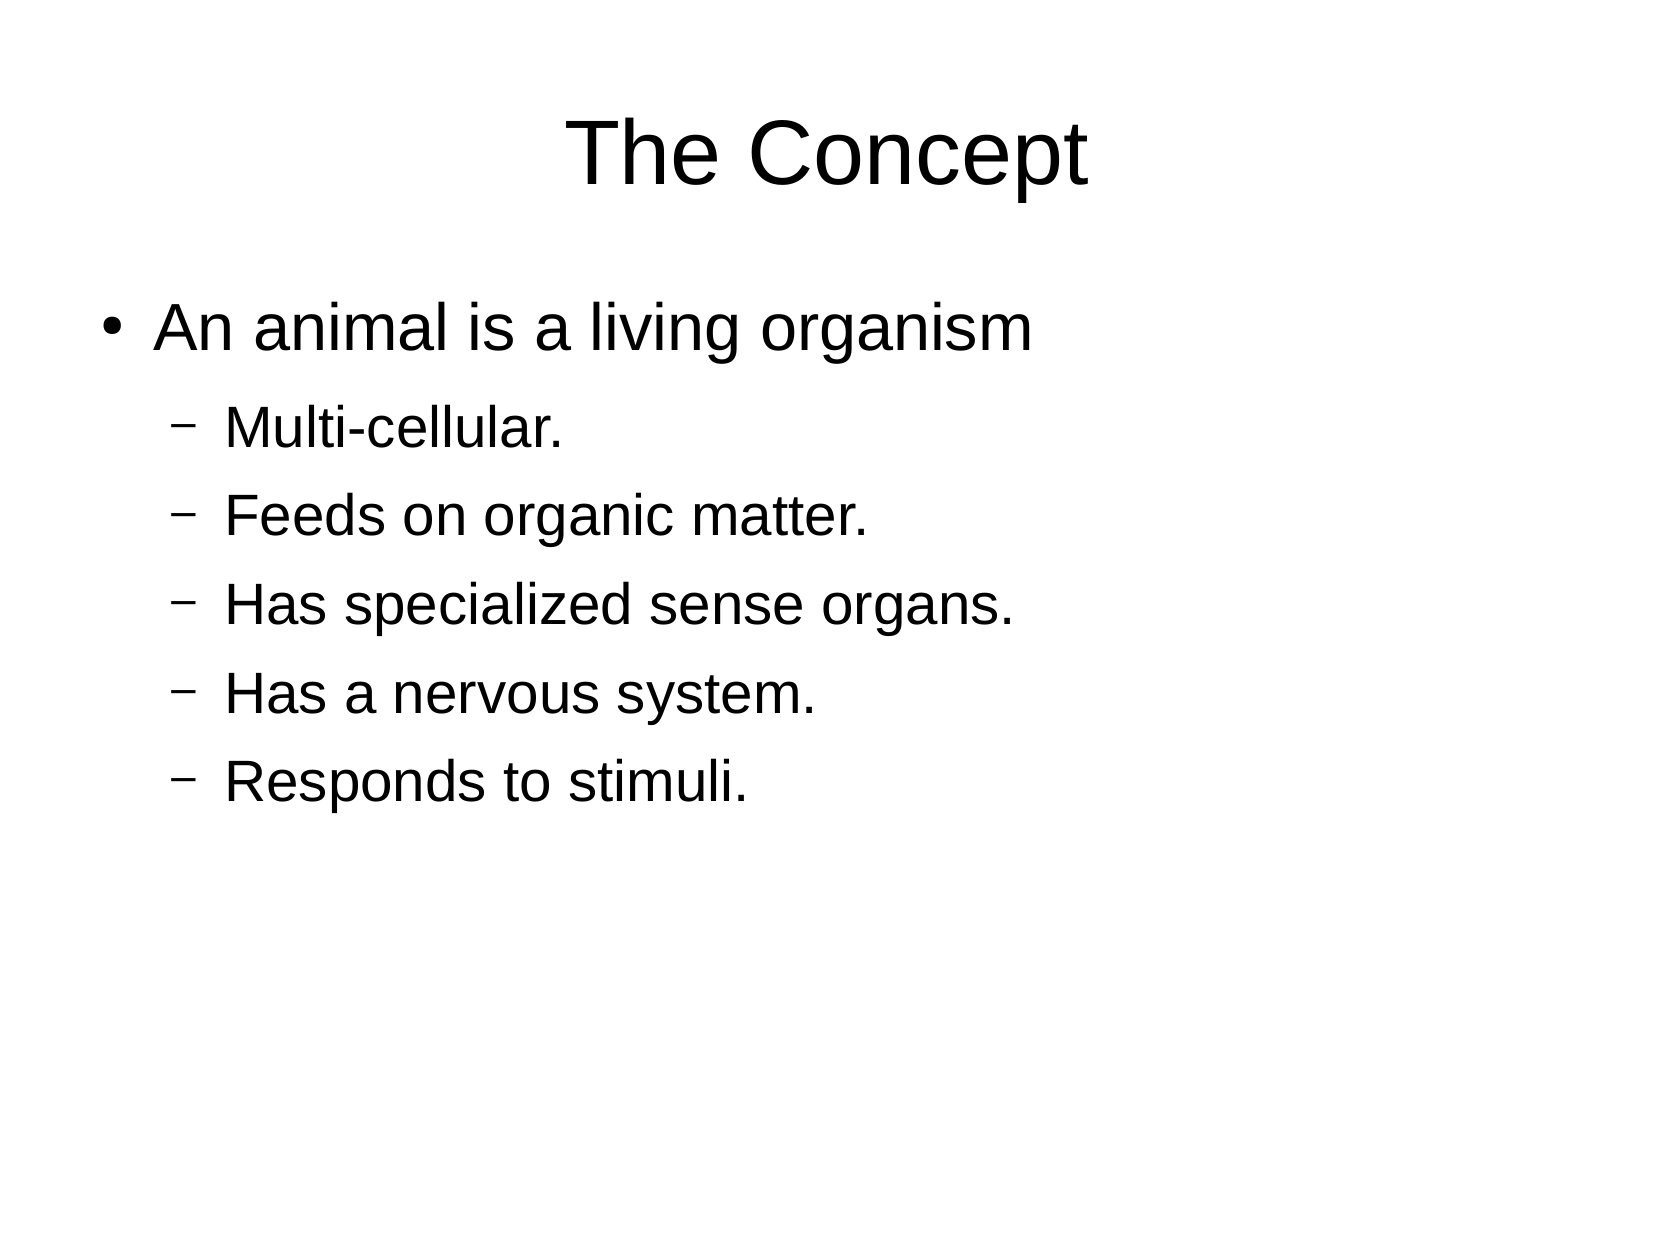

# The Concept
An animal is a living organism
Multi-cellular.
Feeds on organic matter.
Has specialized sense organs.
Has a nervous system.
Responds to stimuli.